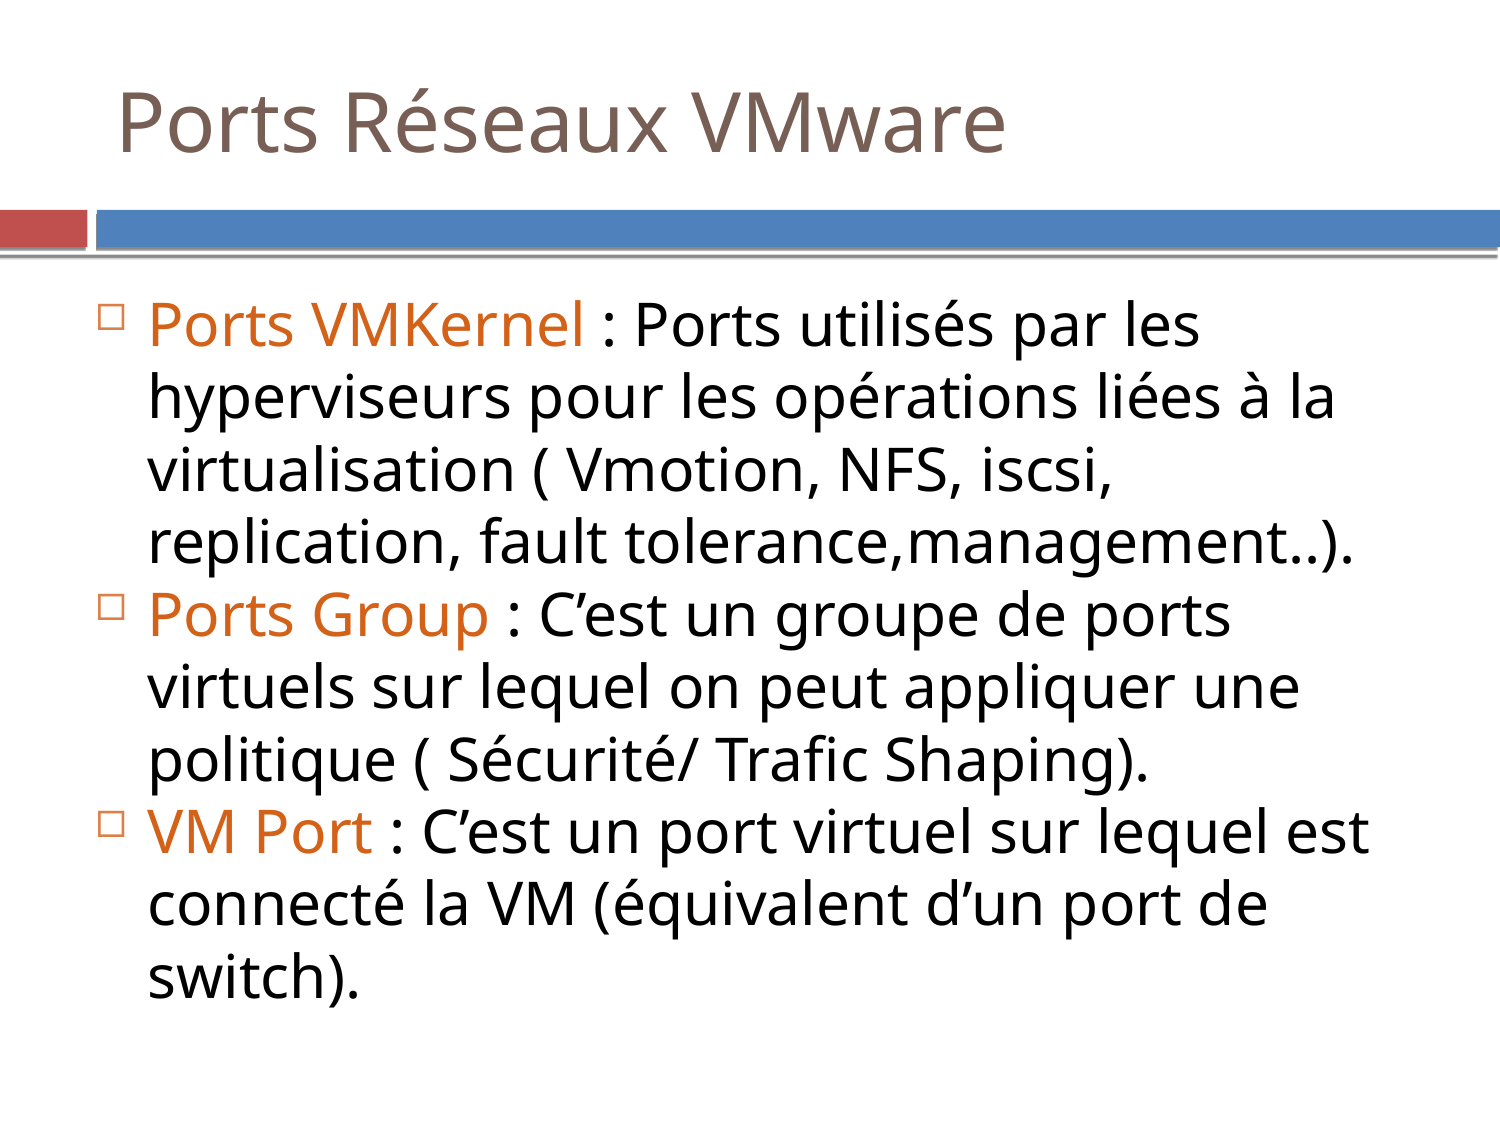

Ports Réseaux VMware
Ports VMKernel : Ports utilisés par les hyperviseurs pour les opérations liées à la virtualisation ( Vmotion, NFS, iscsi, replication, fault tolerance,management..).
Ports Group : C’est un groupe de ports virtuels sur lequel on peut appliquer une politique ( Sécurité/ Trafic Shaping).
VM Port : C’est un port virtuel sur lequel est connecté la VM (équivalent d’un port de switch).